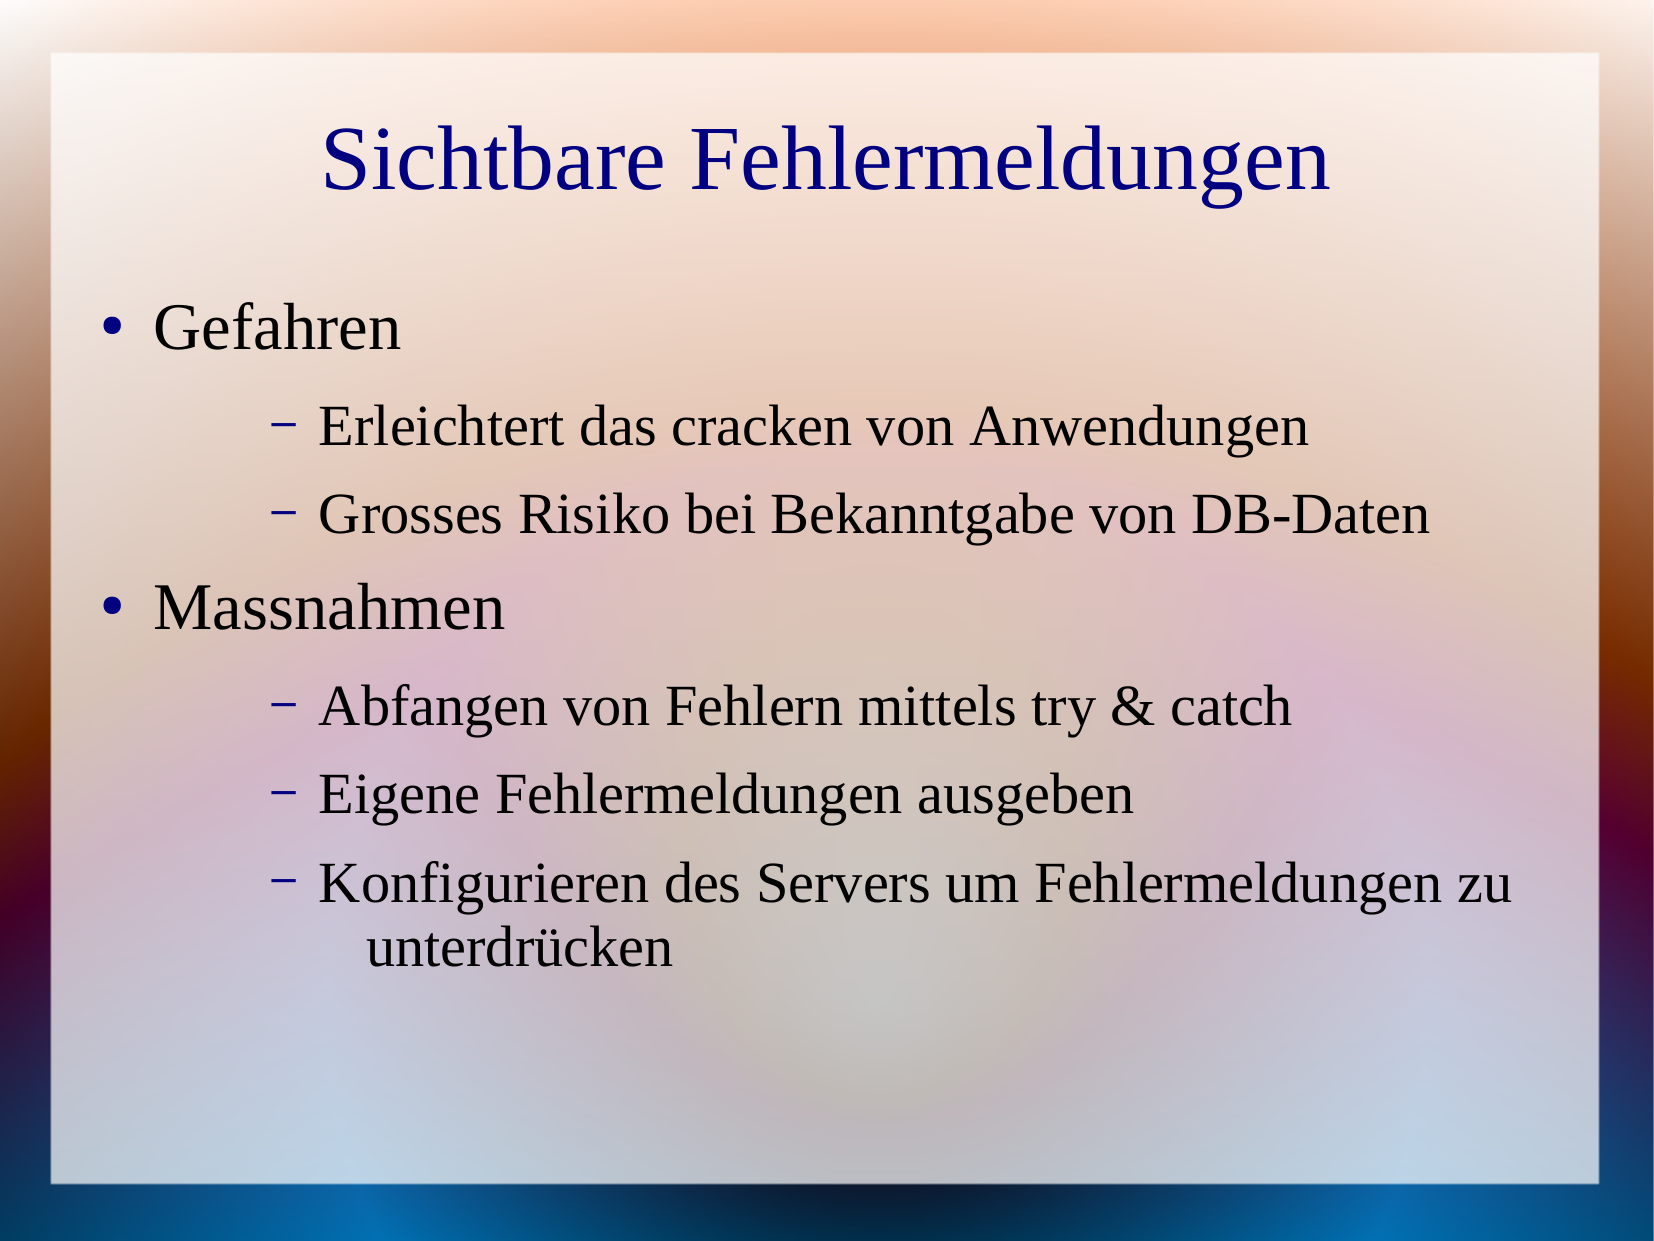

# Sichtbare Fehlermeldungen
Gefahren
Erleichtert das cracken von Anwendungen
Grosses Risiko bei Bekanntgabe von DB-Daten
Massnahmen
Abfangen von Fehlern mittels try & catch
Eigene Fehlermeldungen ausgeben
Konfigurieren des Servers um Fehlermeldungen zu unterdrücken